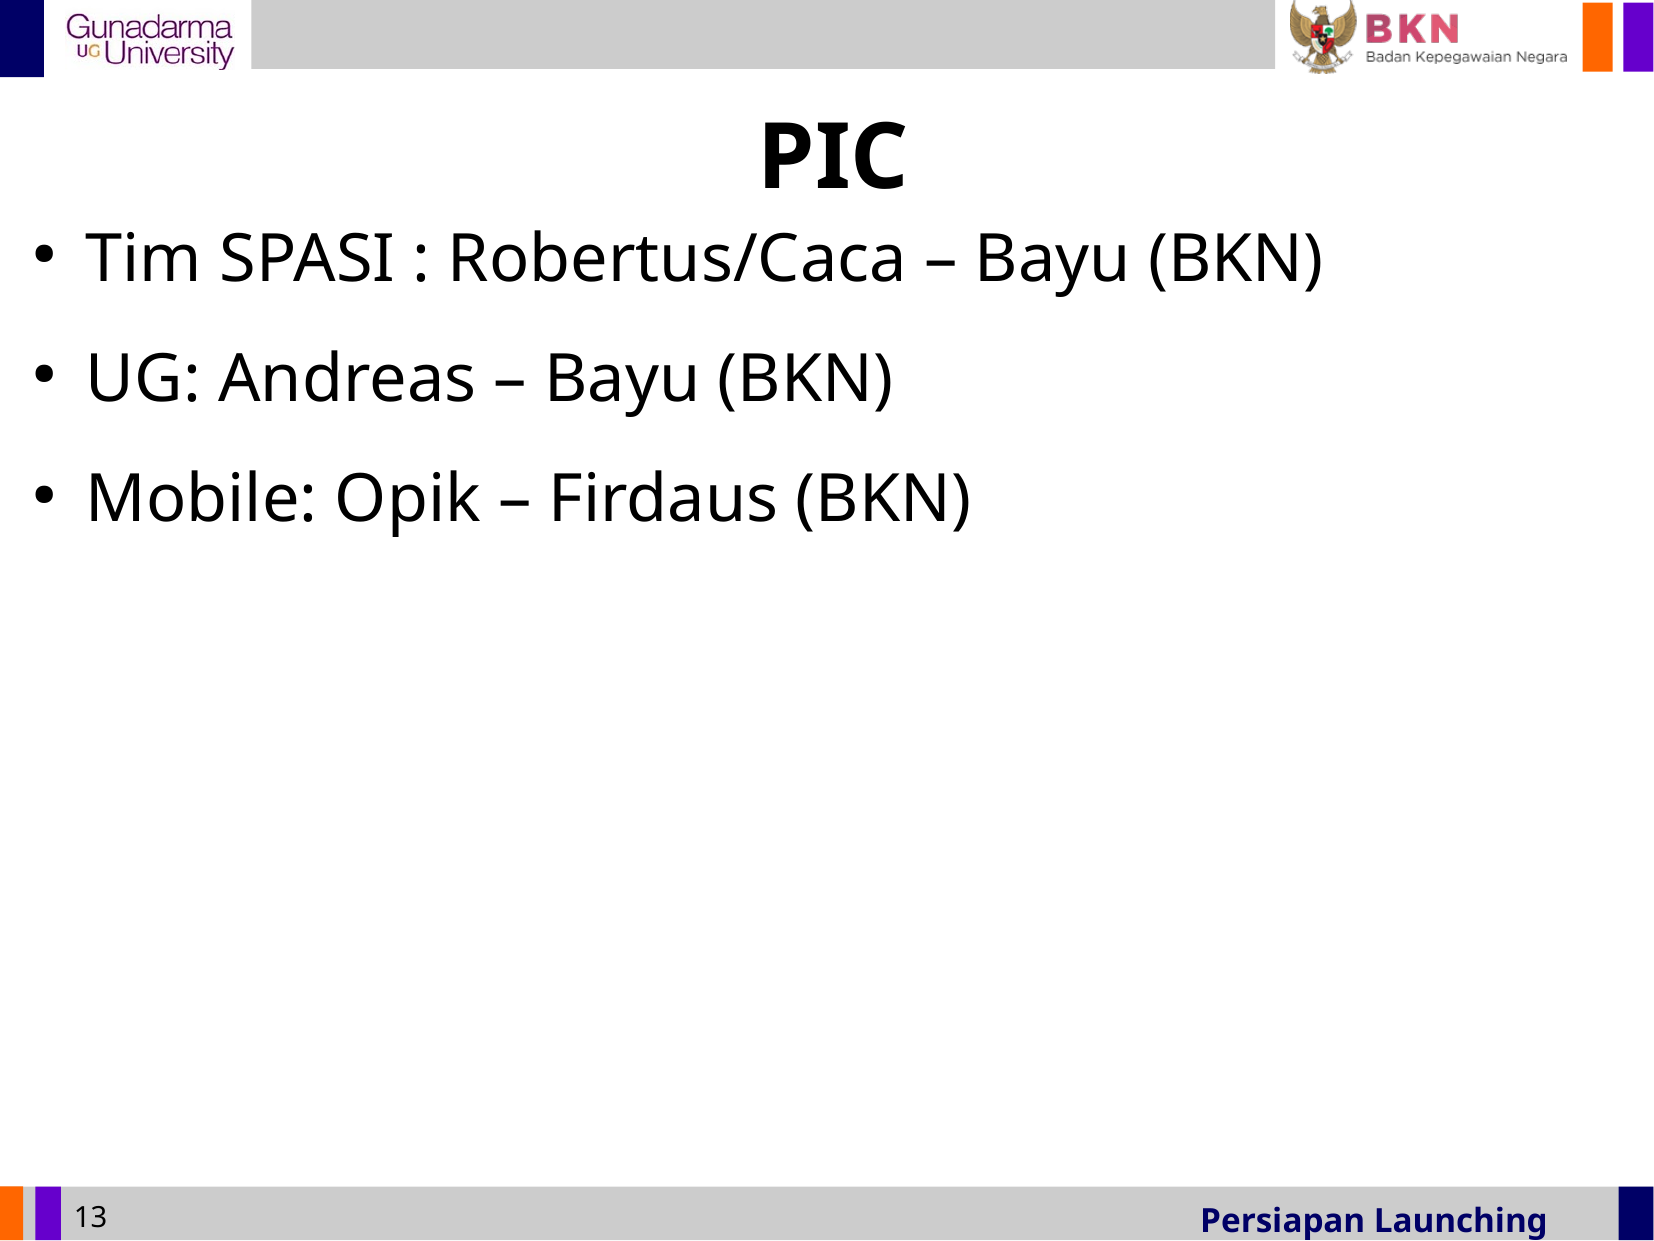

# PIC
Tim SPASI : Robertus/Caca – Bayu (BKN)
UG: Andreas – Bayu (BKN)
Mobile: Opik – Firdaus (BKN)